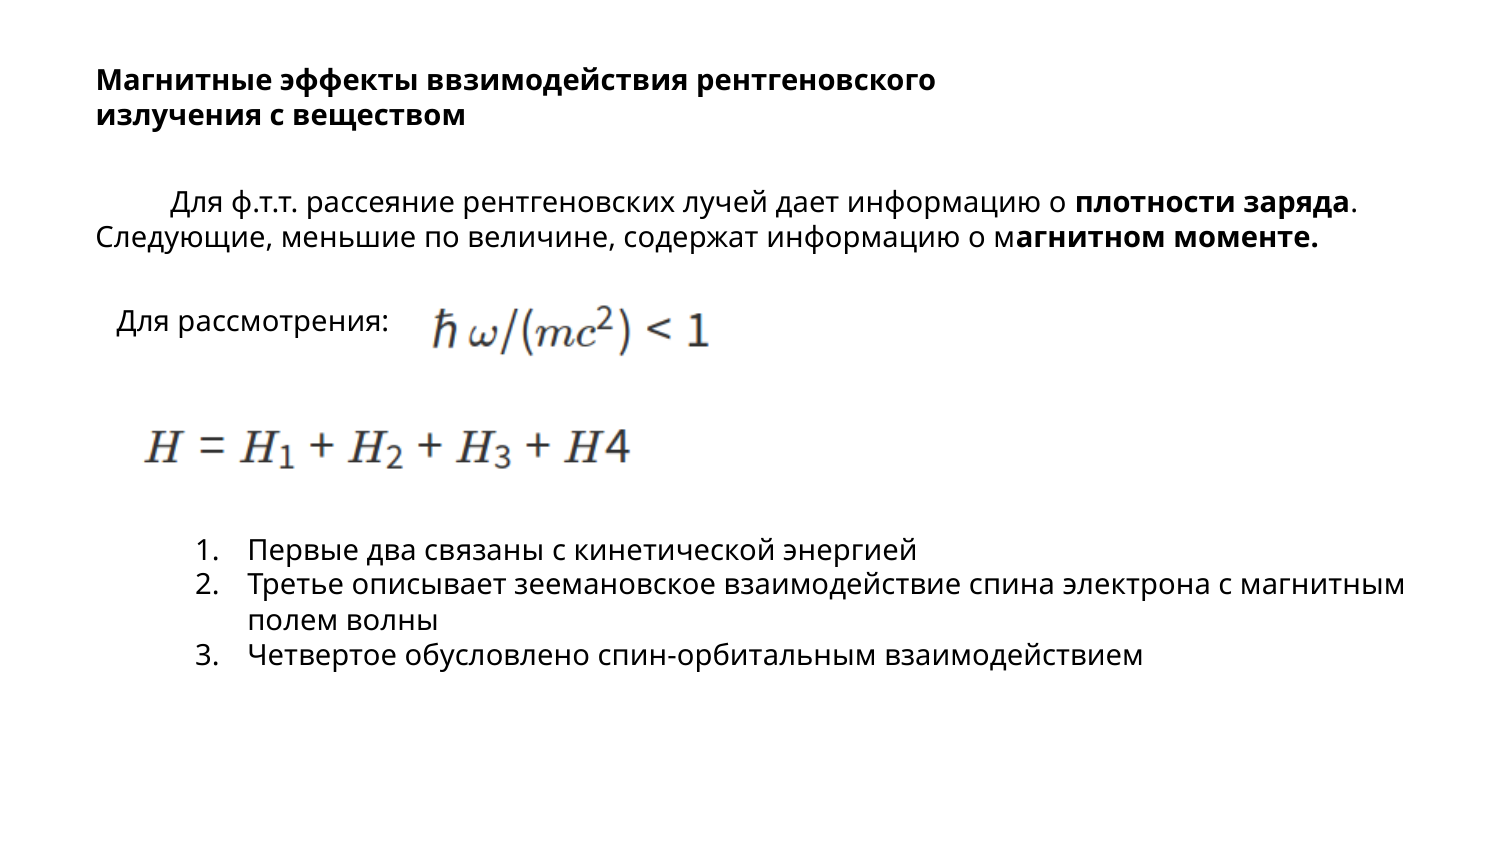

Магнитные эффекты ввзимодействия рентгеновского излучения с веществом
Для ф.т.т. рассеяние рентгеновских лучей дает информацию о плотности заряда.
Следующие, меньшие по величине, содержат информацию о магнитном моменте.
Для рассмотрения:
Первые два связаны с кинетической энергией
Третье описывает зеемановское взаимодействие спина электрона с магнитным полем волны
Четвертое обусловлено спин-орбитальным взаимодействием